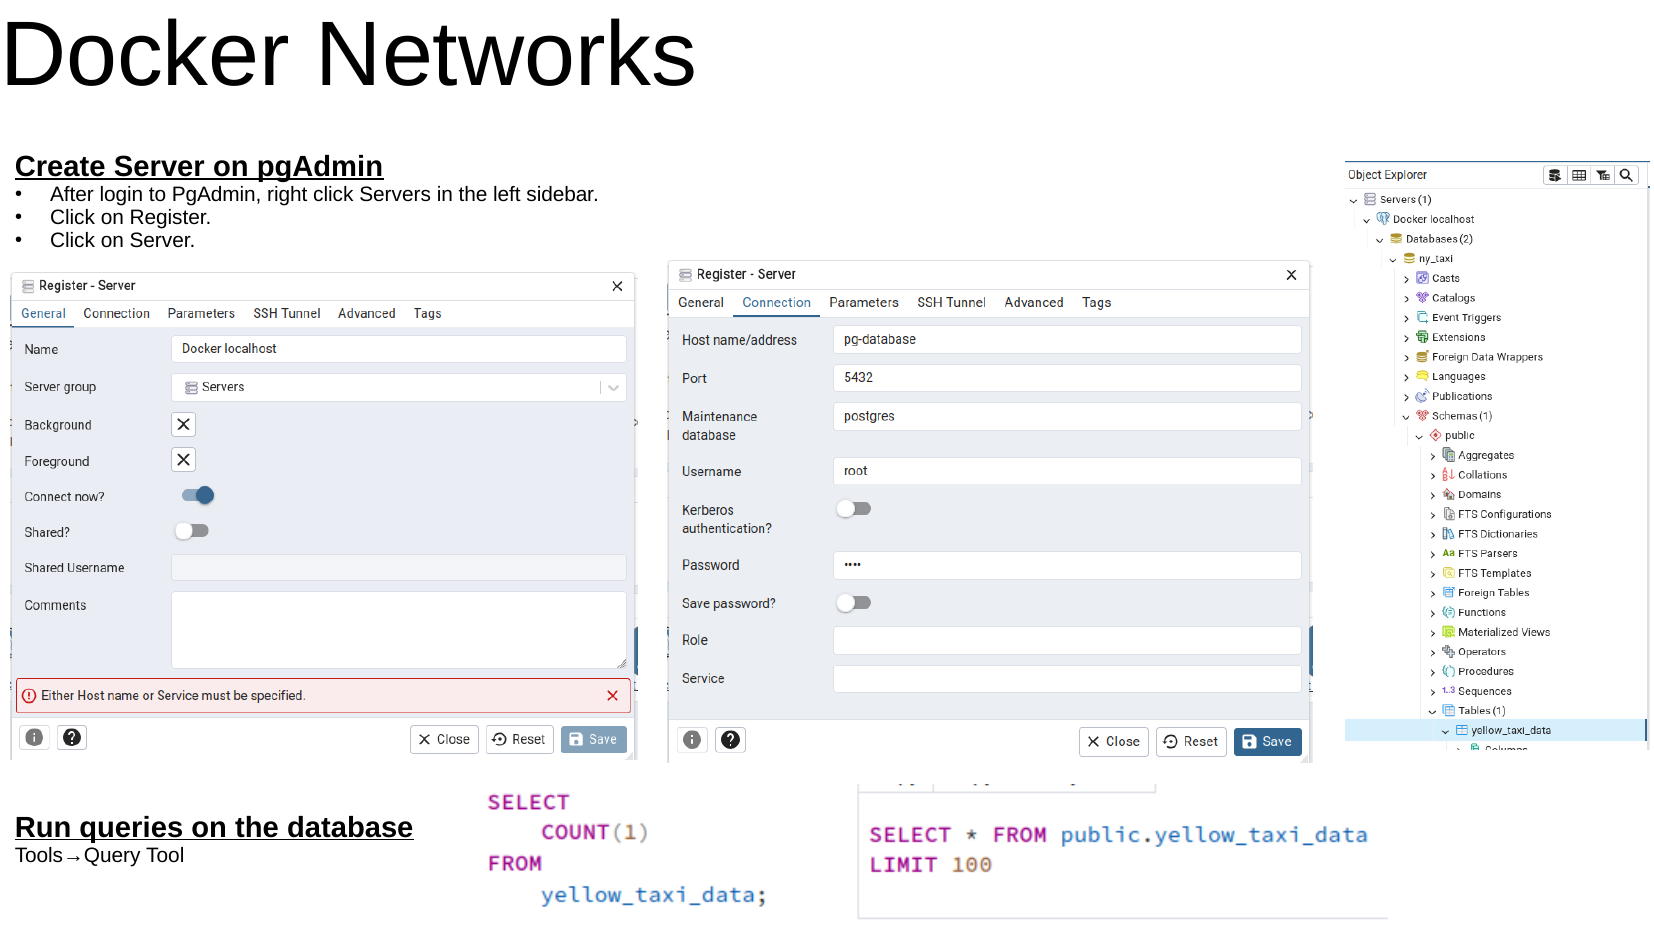

# Docker Networks
Create Server on pgAdmin
After login to PgAdmin, right click Servers in the left sidebar.
Click on Register.
Click on Server.
Run queries on the database
Tools→Query Tool